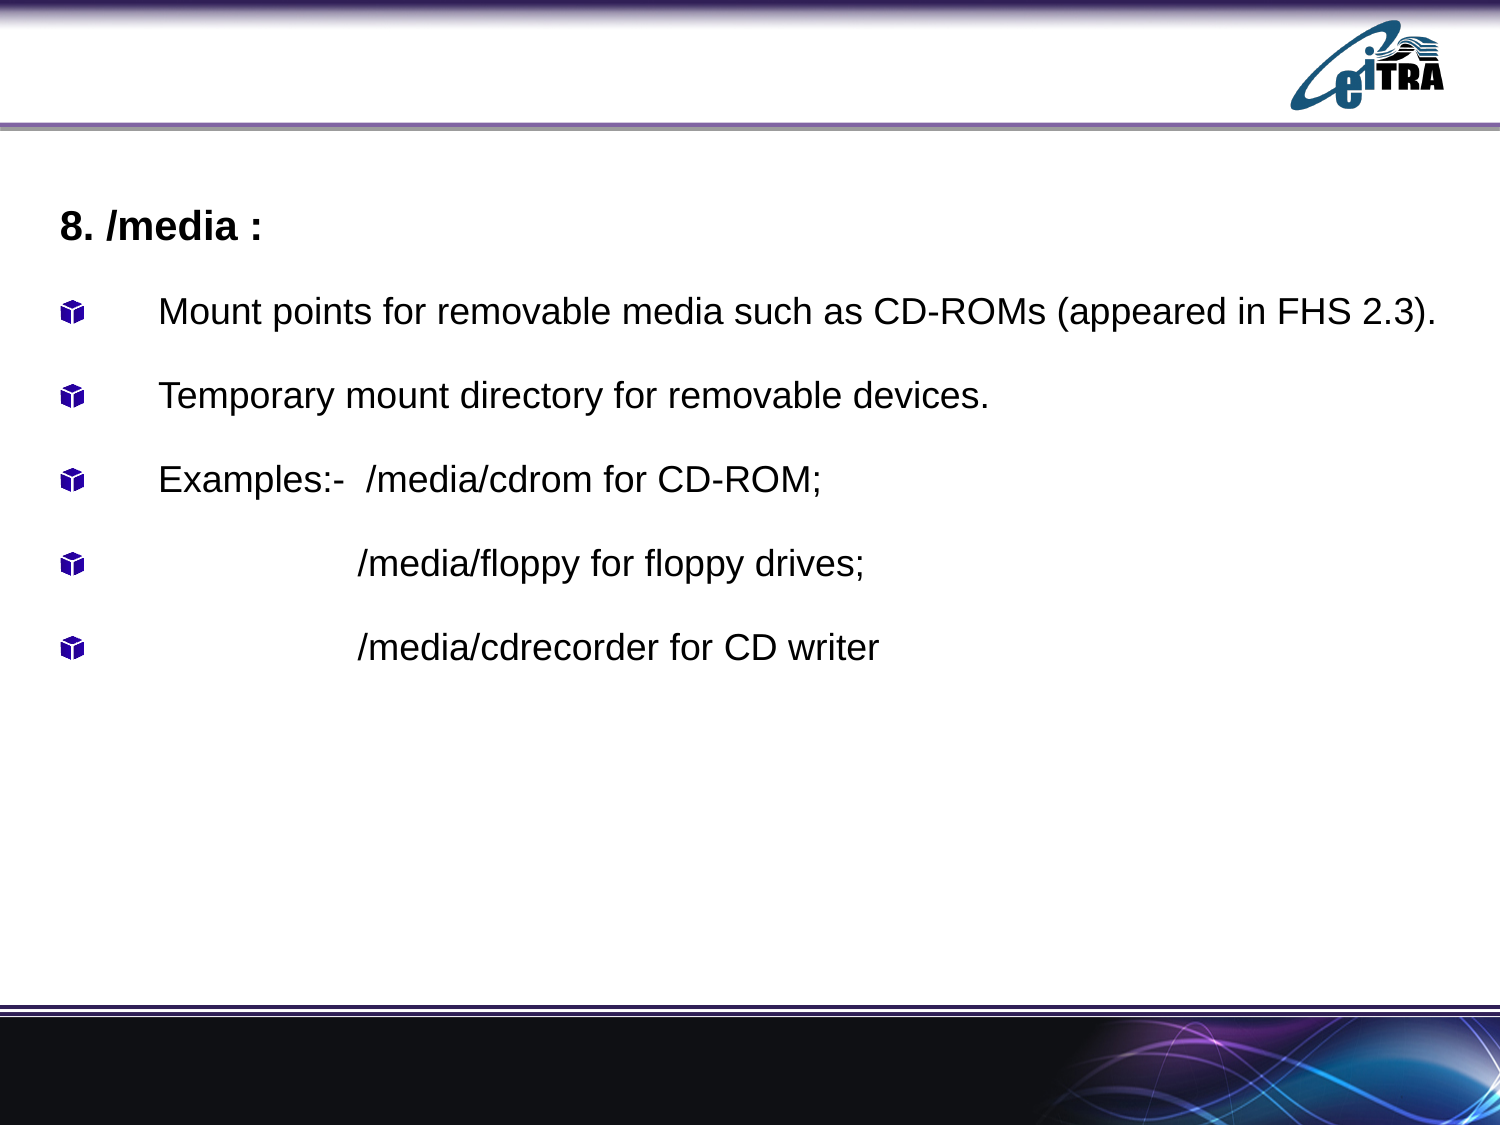

8. /media :
 Mount points for removable media such as CD-ROMs (appeared in FHS 2.3).
 Temporary mount directory for removable devices.
 Examples:- /media/cdrom for CD-ROM;
 /media/floppy for floppy drives;
 /media/cdrecorder for CD writer